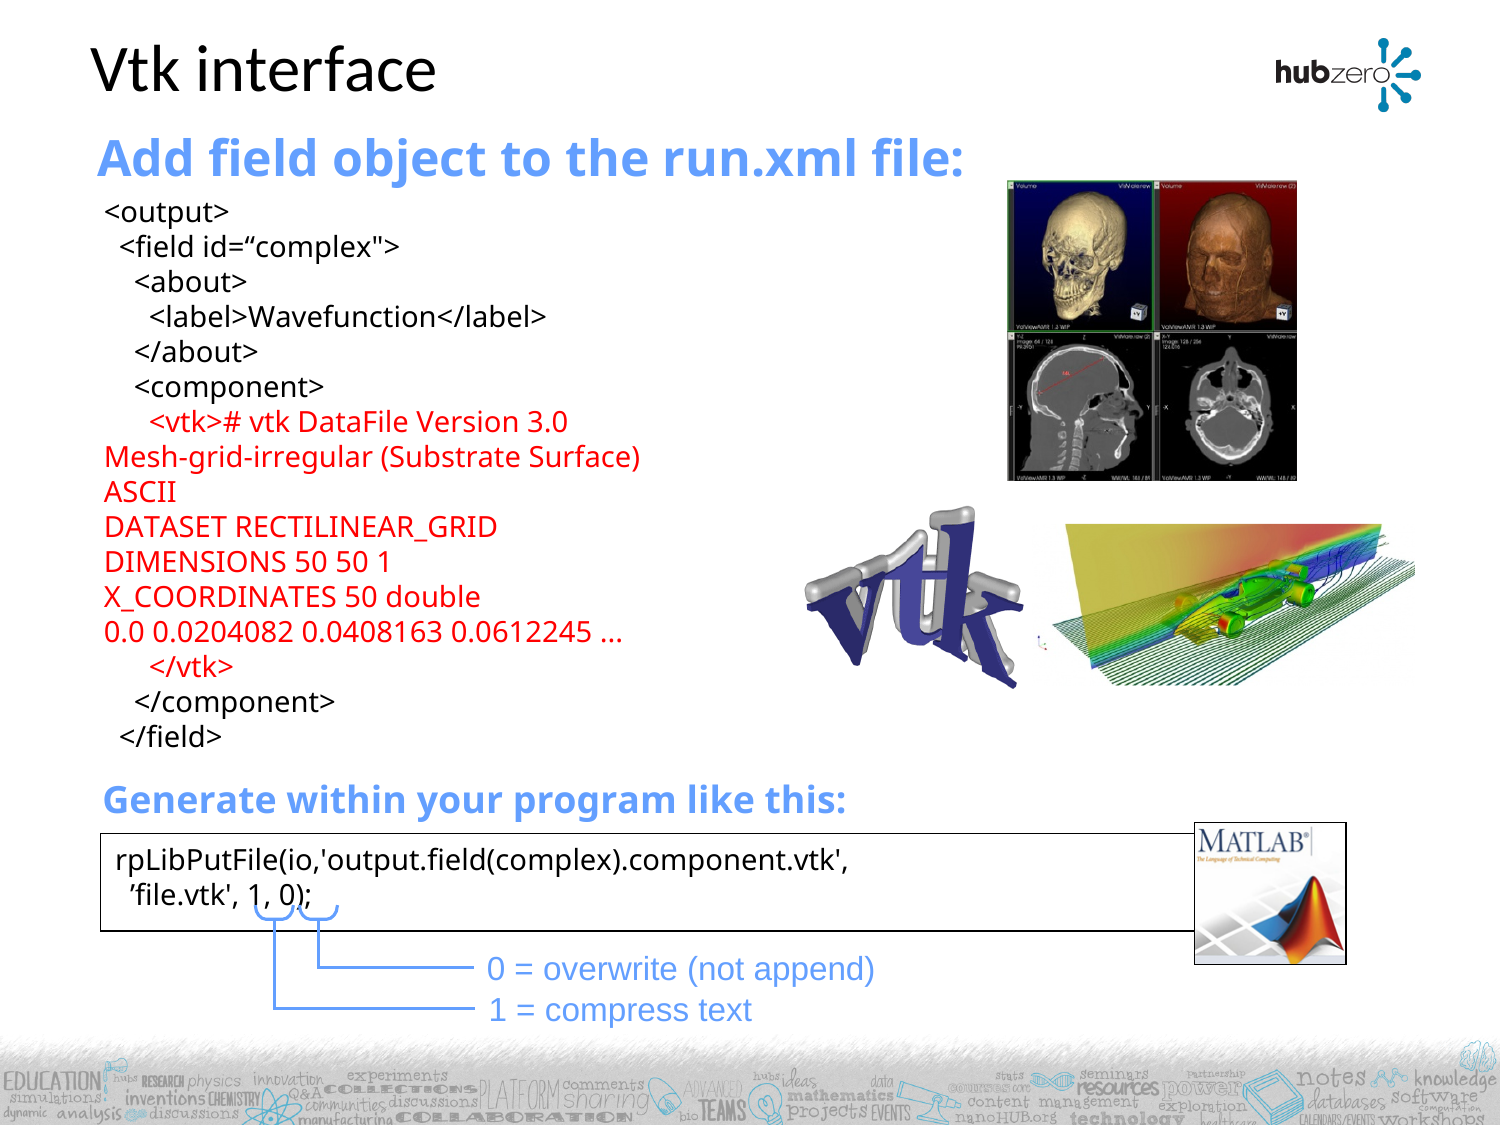

Vtk interface
Add field object to the run.xml file:
<output>
 <field id=“complex">
 <about>
 <label>Wavefunction</label>
 </about>
 <component>
 <vtk># vtk DataFile Version 3.0
Mesh-grid-irregular (Substrate Surface)
ASCII
DATASET RECTILINEAR_GRID
DIMENSIONS 50 50 1
X_COORDINATES 50 double
0.0 0.0204082 0.0408163 0.0612245 ...
 </vtk>
 </component>
 </field>
Generate within your program like this:
rpLibPutFile(io,'output.field(complex).component.vtk',
 ’file.vtk', 1, 0);
0 = overwrite (not append)
1 = compress text